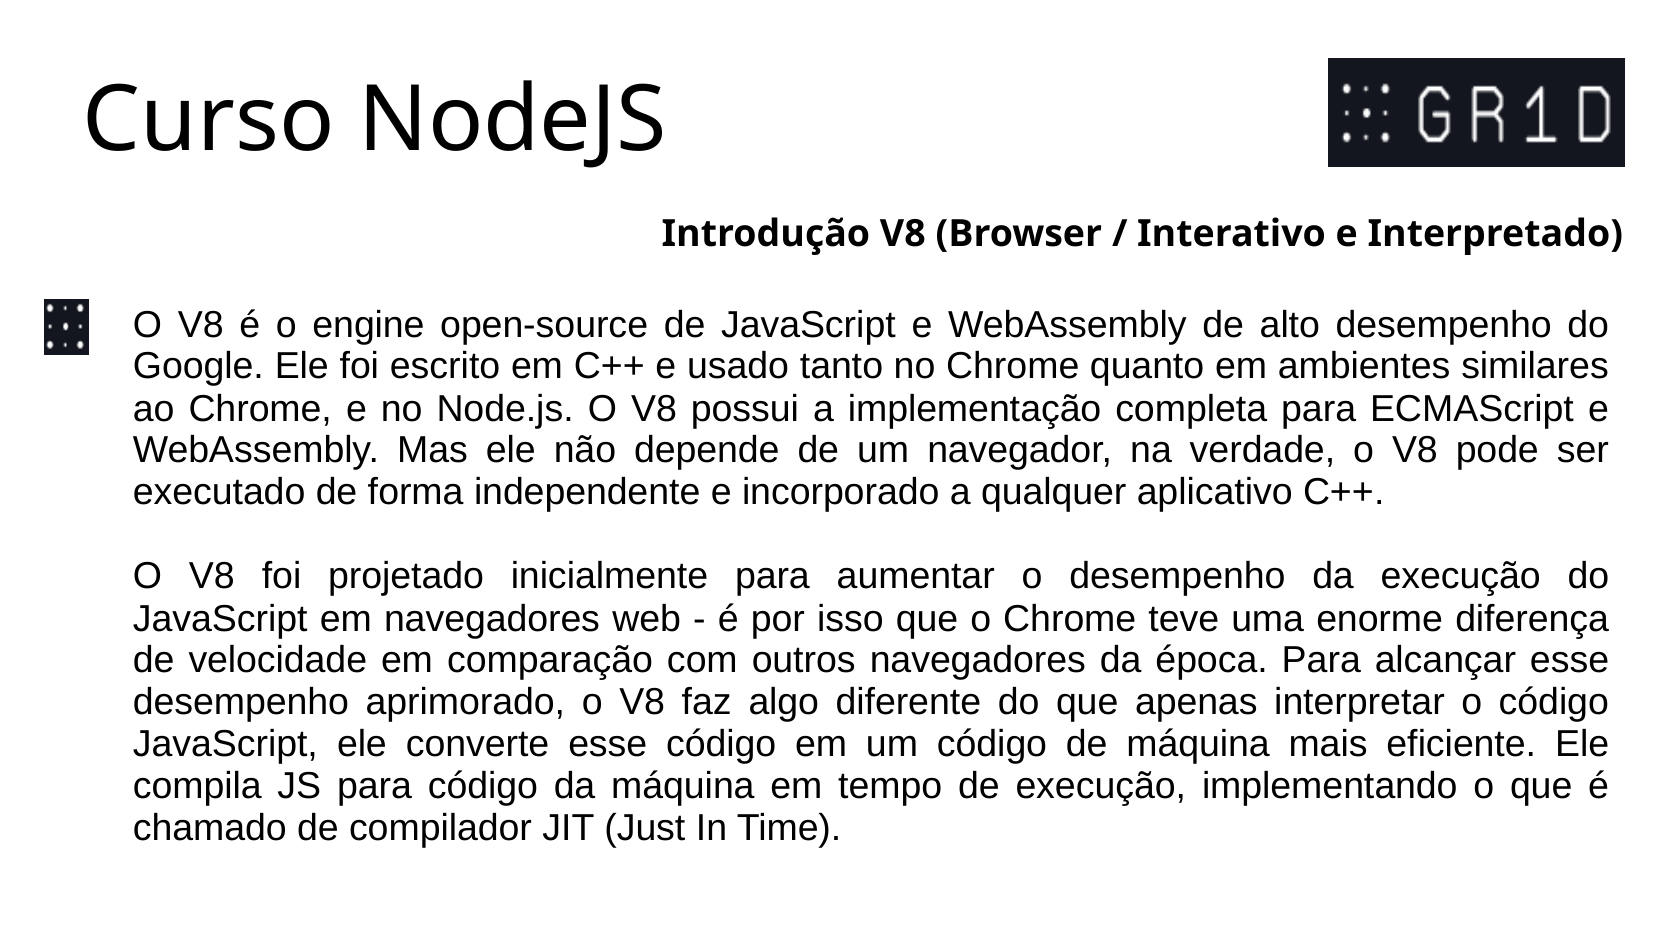

# Curso NodeJS
Introdução V8 (Browser / Interativo e Interpretado)
O V8 é o engine open-source de JavaScript e WebAssembly de alto desempenho do Google. Ele foi escrito em C++ e usado tanto no Chrome quanto em ambientes similares ao Chrome, e no Node.js. O V8 possui a implementação completa para ECMAScript e WebAssembly. Mas ele não depende de um navegador, na verdade, o V8 pode ser executado de forma independente e incorporado a qualquer aplicativo C++.
O V8 foi projetado inicialmente para aumentar o desempenho da execução do JavaScript em navegadores web - é por isso que o Chrome teve uma enorme diferença de velocidade em comparação com outros navegadores da época. Para alcançar esse desempenho aprimorado, o V8 faz algo diferente do que apenas interpretar o código JavaScript, ele converte esse código em um código de máquina mais eficiente. Ele compila JS para código da máquina em tempo de execução, implementando o que é chamado de compilador JIT (Just In Time).